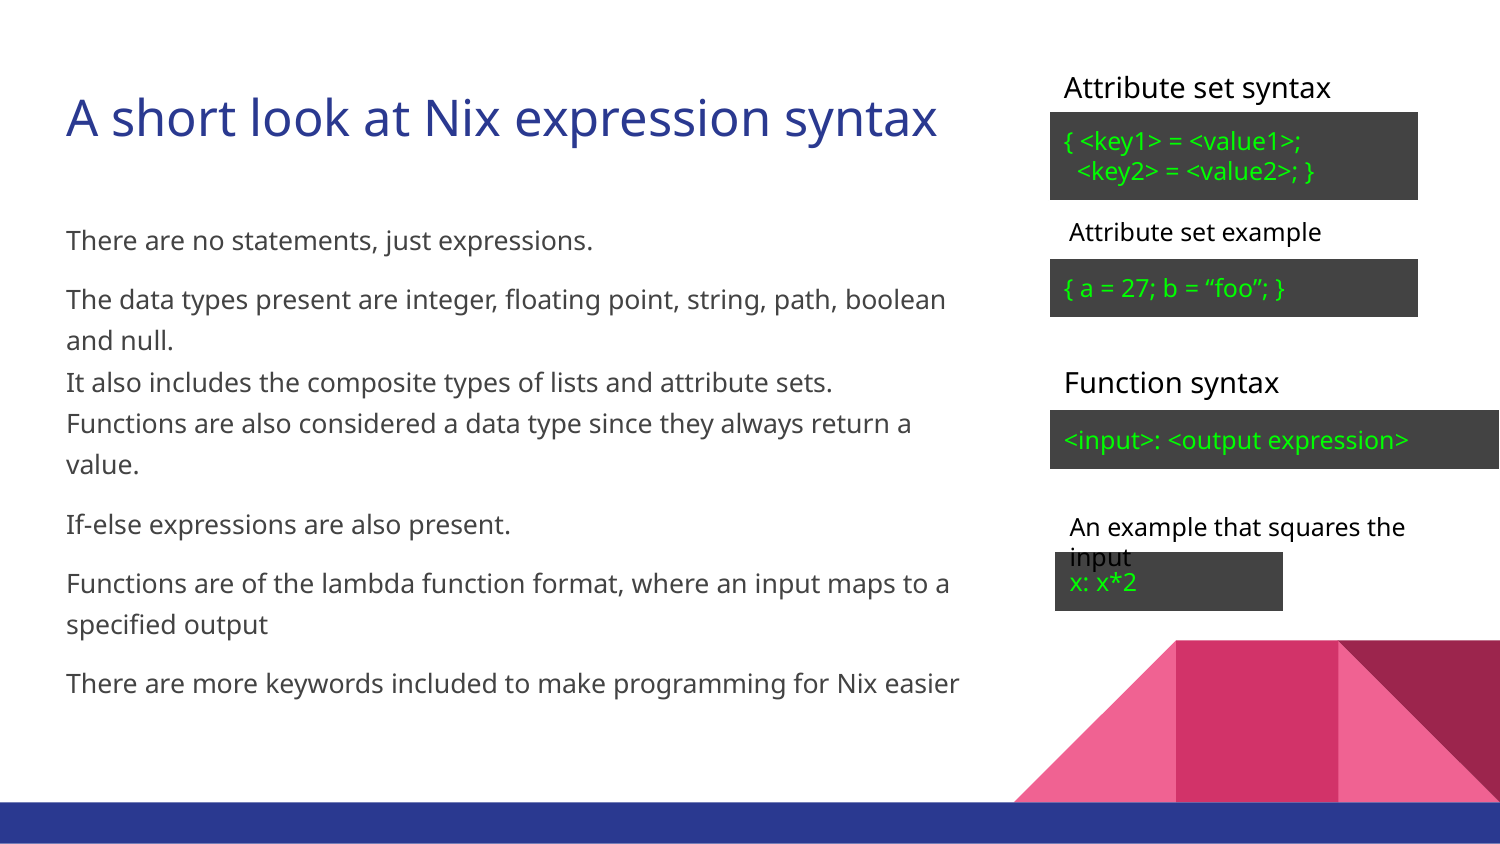

Attribute set syntax
# A short look at Nix expression syntax
{ <key1> = <value1>;
 <key2> = <value2>; }
There are no statements, just expressions.
The data types present are integer, floating point, string, path, boolean and null.
It also includes the composite types of lists and attribute sets.
Functions are also considered a data type since they always return a value.
If-else expressions are also present.
Functions are of the lambda function format, where an input maps to a specified output
There are more keywords included to make programming for Nix easier
Attribute set example
{ a = 27; b = “foo”; }
Function syntax
<input>: <output expression>
An example that squares the input
x: x*2